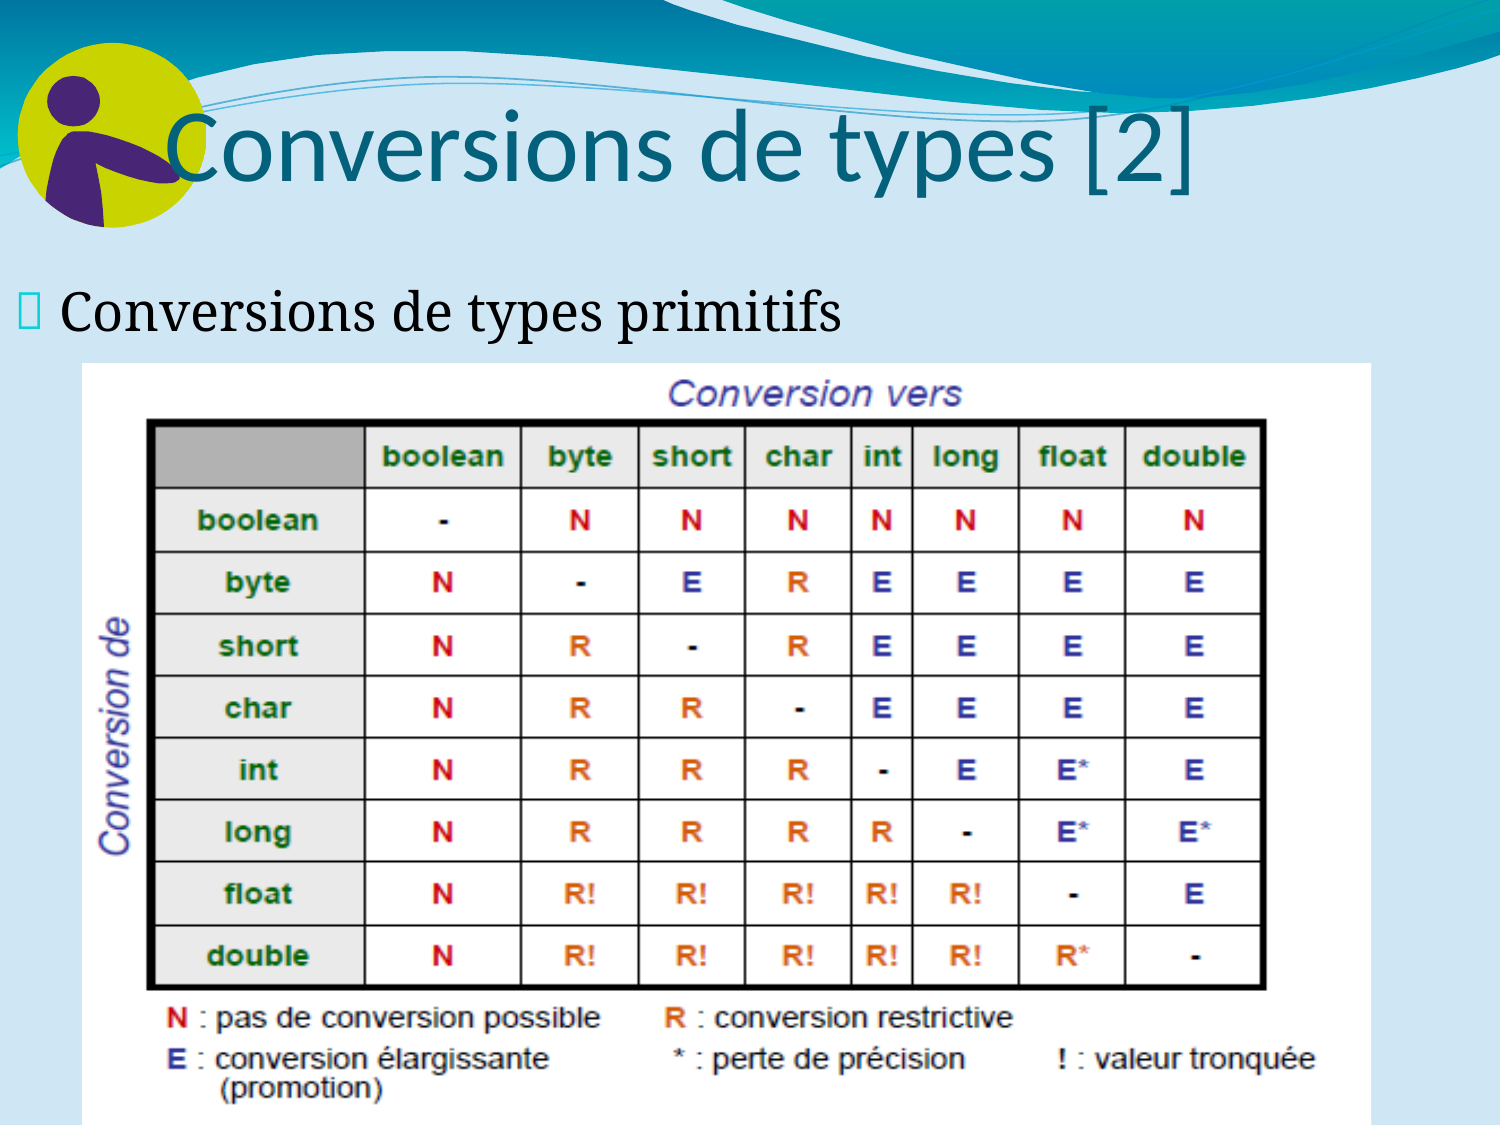

# Conversions de types [2]
Conversions de types primitifs